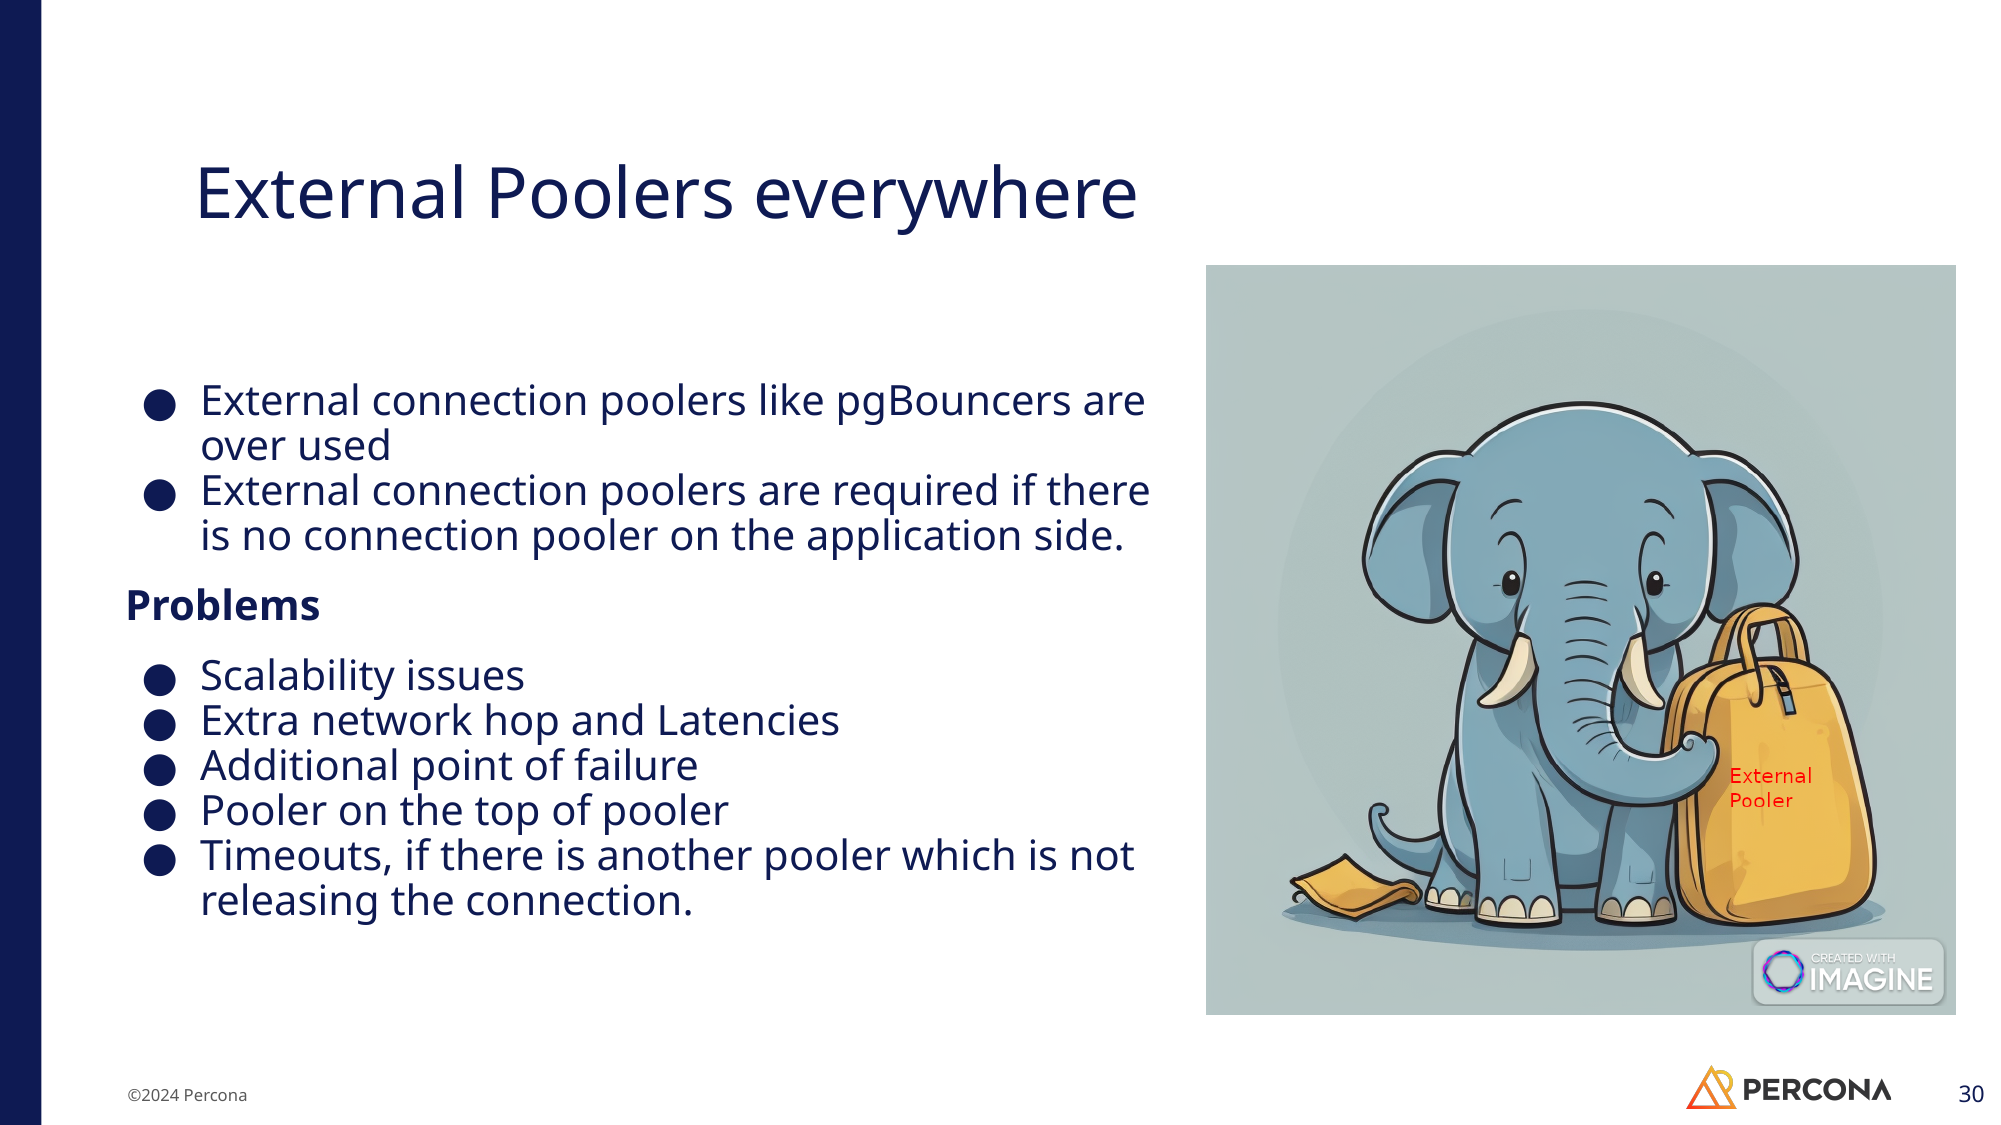

External Poolers everywhere
# External connection poolers like pgBouncers are over used
External connection poolers are required if there is no connection pooler on the application side.
Problems
Scalability issues
Extra network hop and Latencies
Additional point of failure
Pooler on the top of pooler
Timeouts, if there is another pooler which is not releasing the connection.